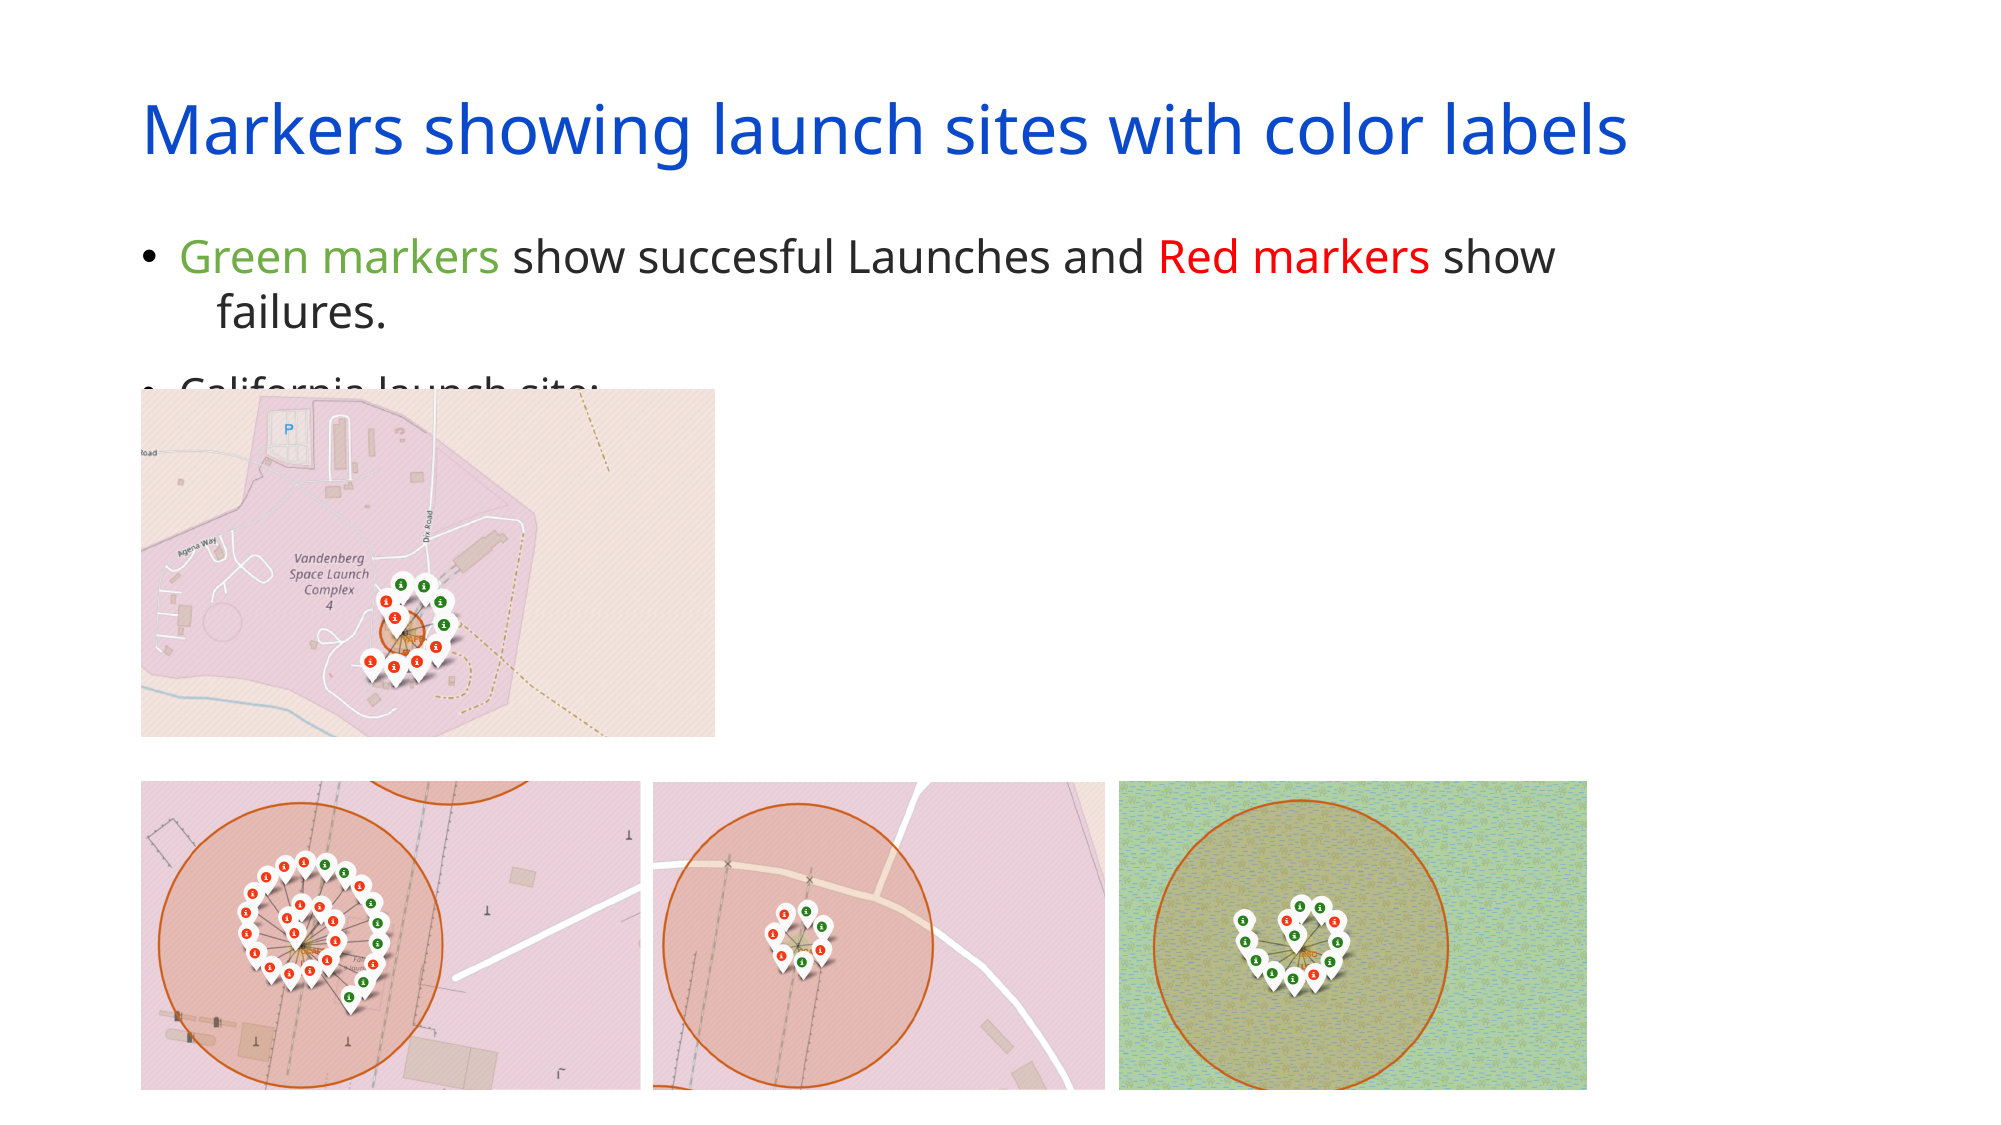

Markers showing launch sites with color labels
# Green markers show succesful Launches and Red markers show failures.
California launch site:
Florida Launch sites: